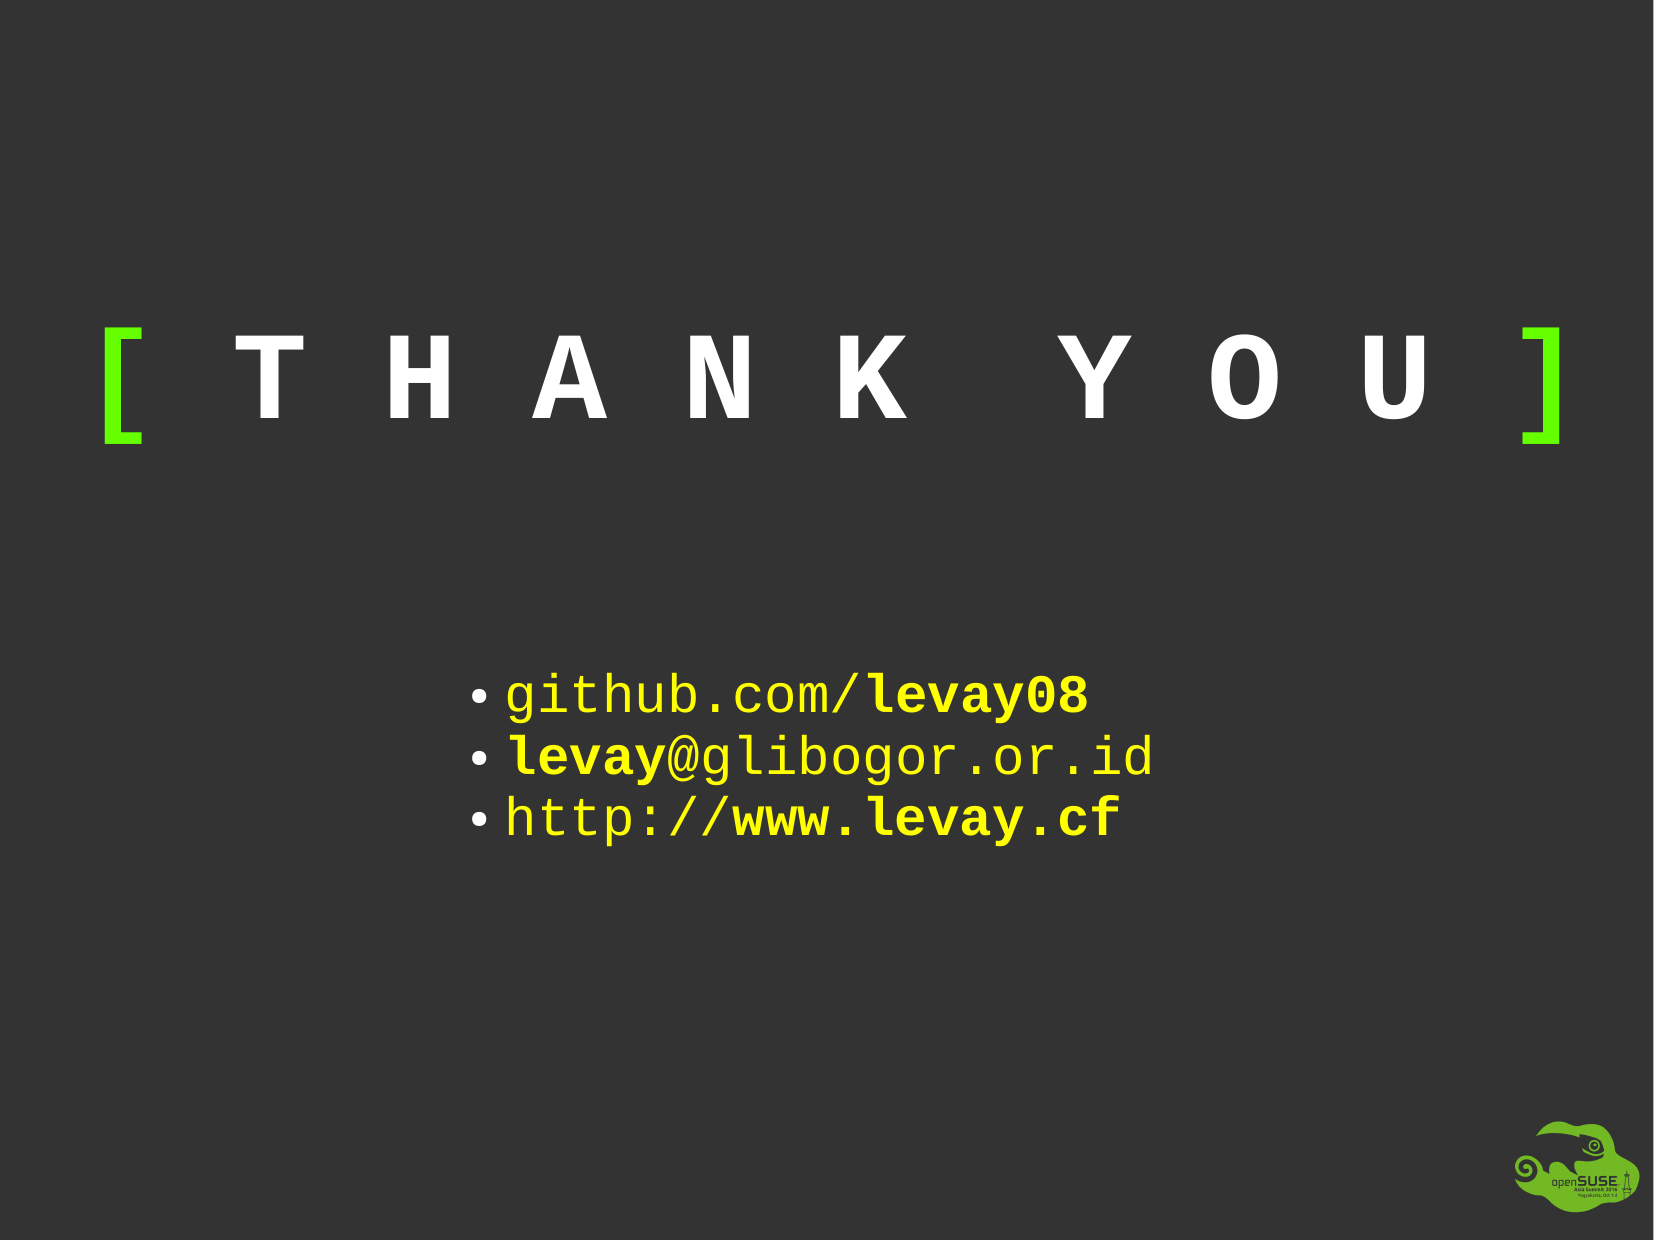

[ T H A N K Y O U ]
github.com/levay08
levay@glibogor.or.id
http://www.levay.cf